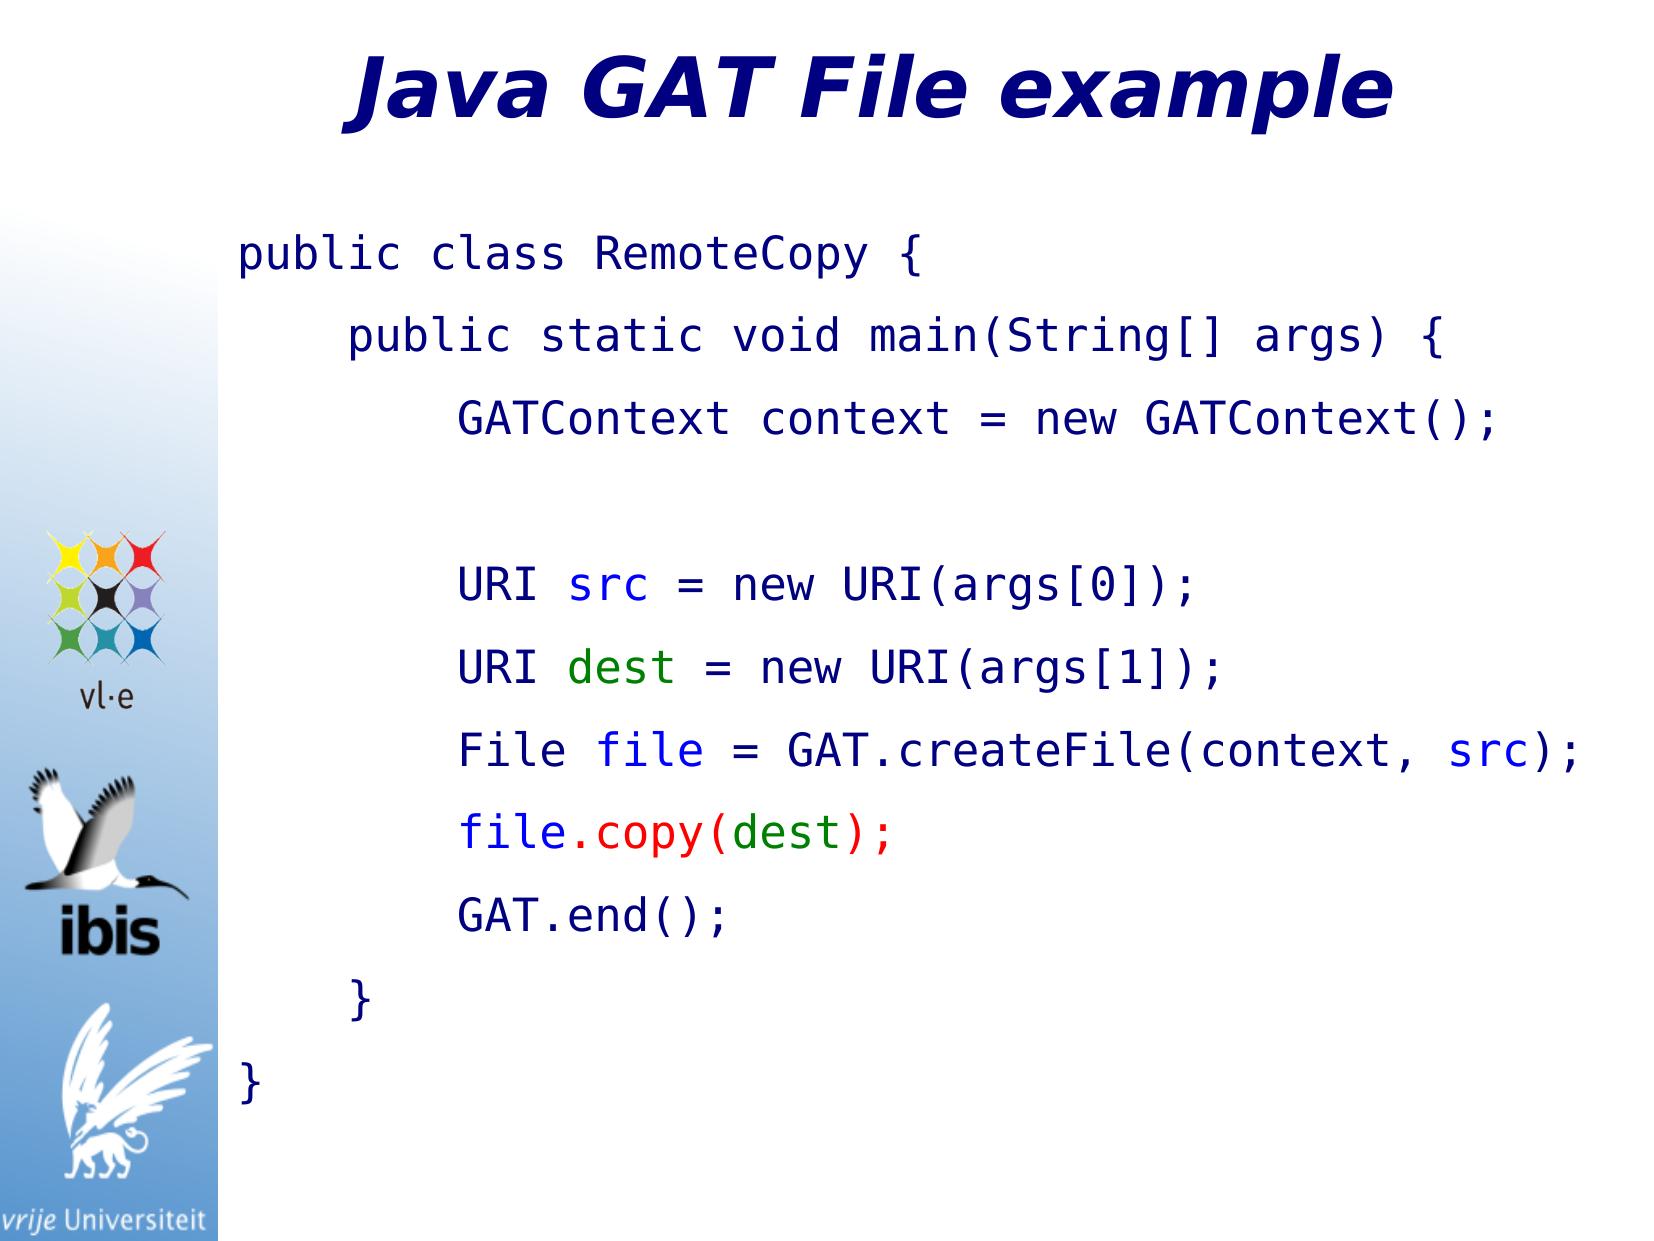

# Java GAT File example
public class RemoteCopy {
 public static void main(String[] args) {
 GATContext context = new GATContext();
 URI src = new URI(args[0]);
 URI dest = new URI(args[1]);
 File file = GAT.createFile(context, src);
 file.copy(dest);
 GAT.end();
 }
}